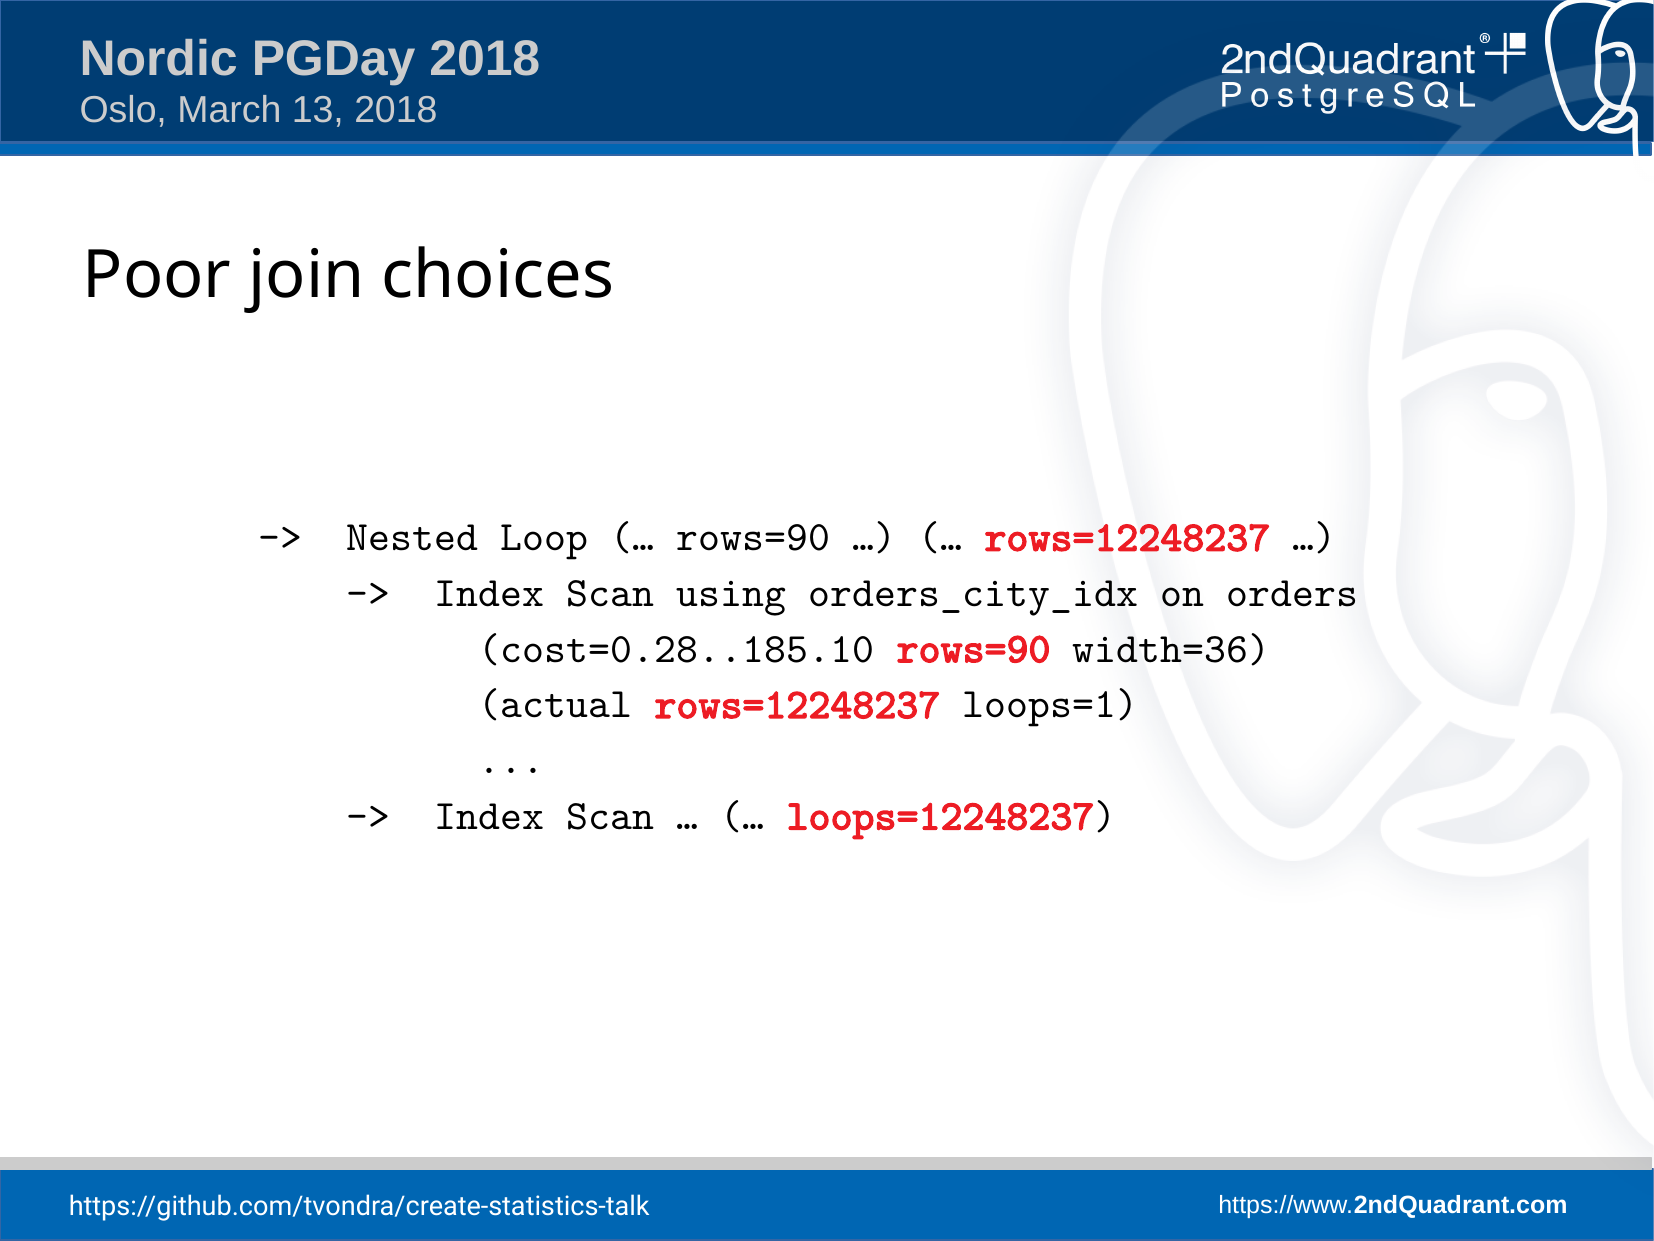

Poor join choices
# -> Nested Loop (… rows=90 …) (… rows=12248237 …) -> Index Scan using orders_city_idx on orders (cost=0.28..185.10 rows=90 width=36) (actual rows=12248237 loops=1) ... -> Index Scan … (… loops=12248237)